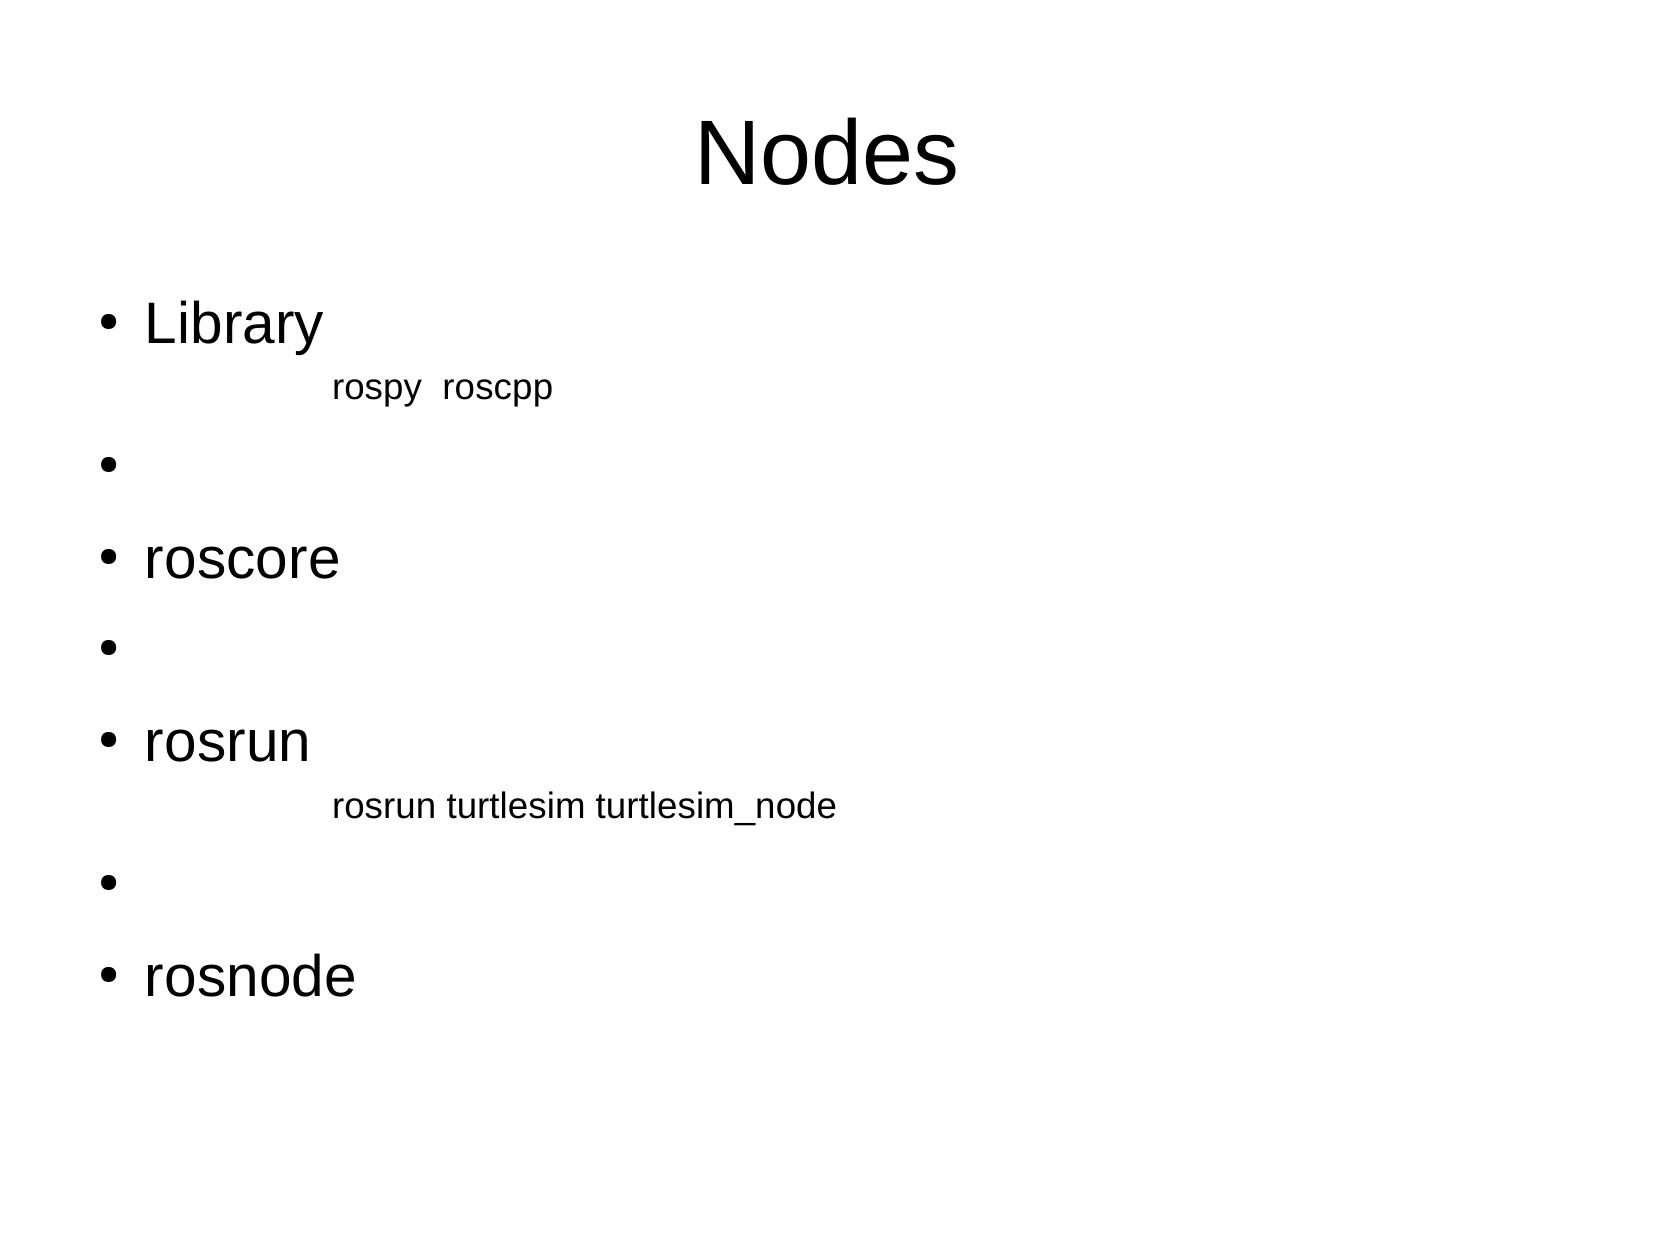

# Nodes
Library
rospy roscpp
roscore
rosrun
rosrun turtlesim turtlesim_node
rosnode